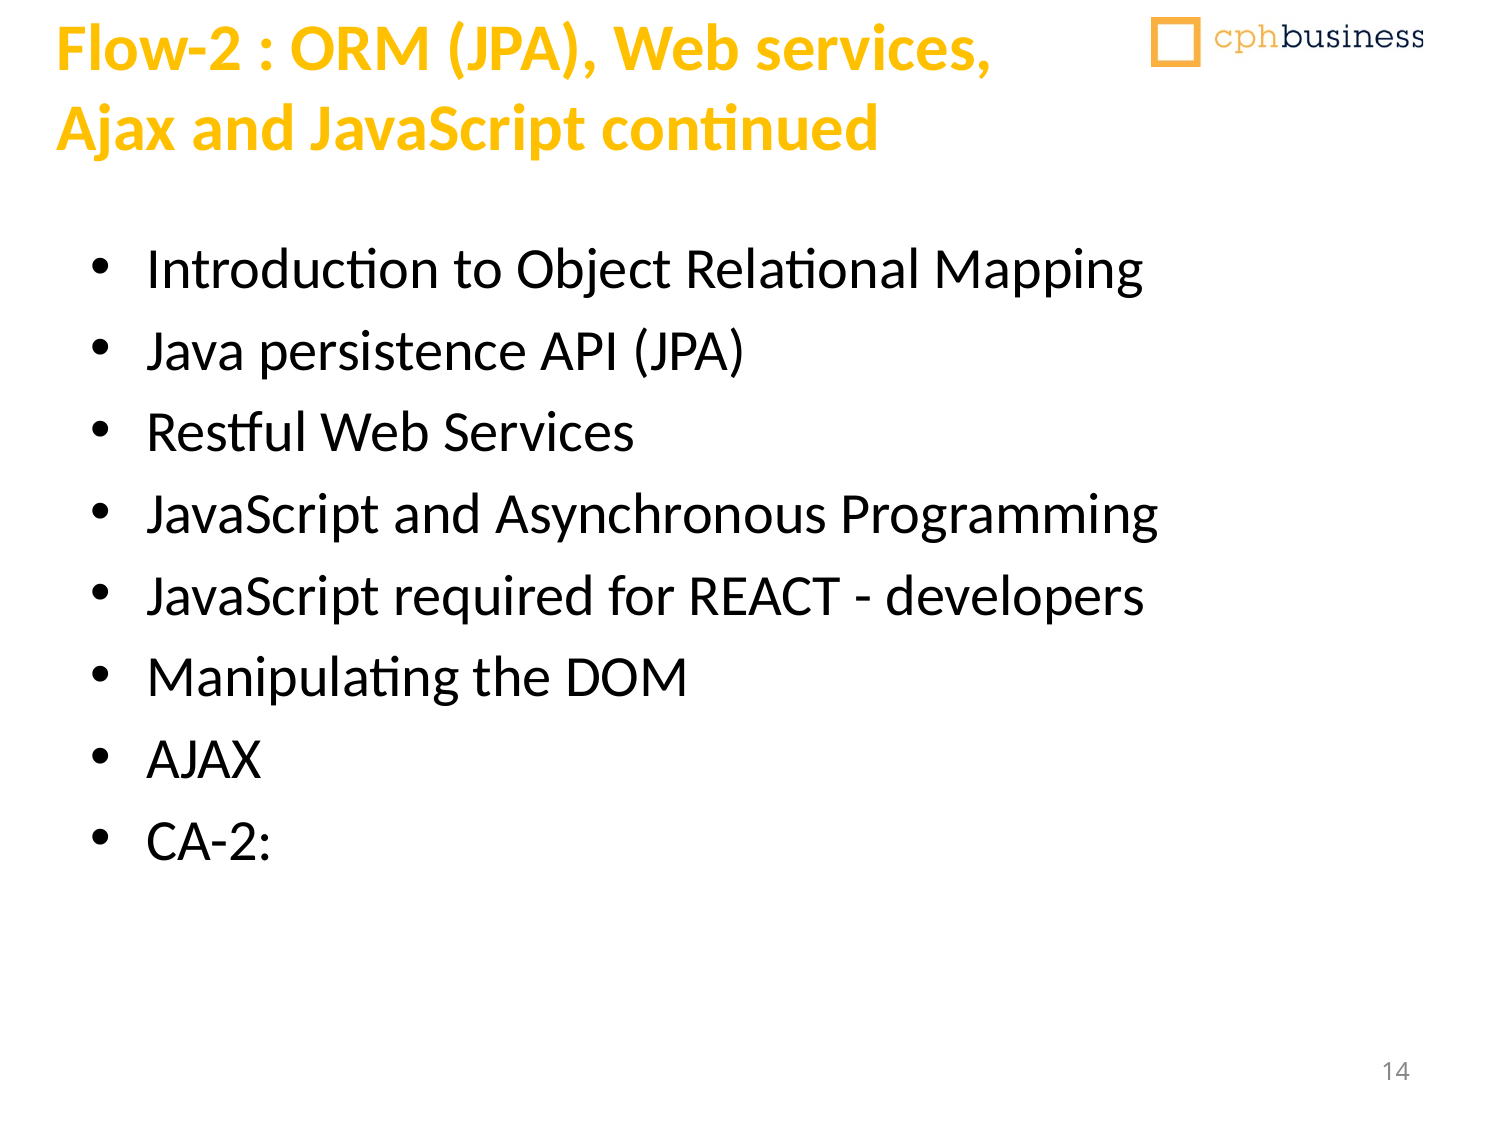

# Flow-2 : ORM (JPA), Web services, Ajax and JavaScript continued
Introduction to Object Relational Mapping
Java persistence API (JPA)
Restful Web Services
JavaScript and Asynchronous Programming
JavaScript required for REACT - developers
Manipulating the DOM
AJAX
CA-2: